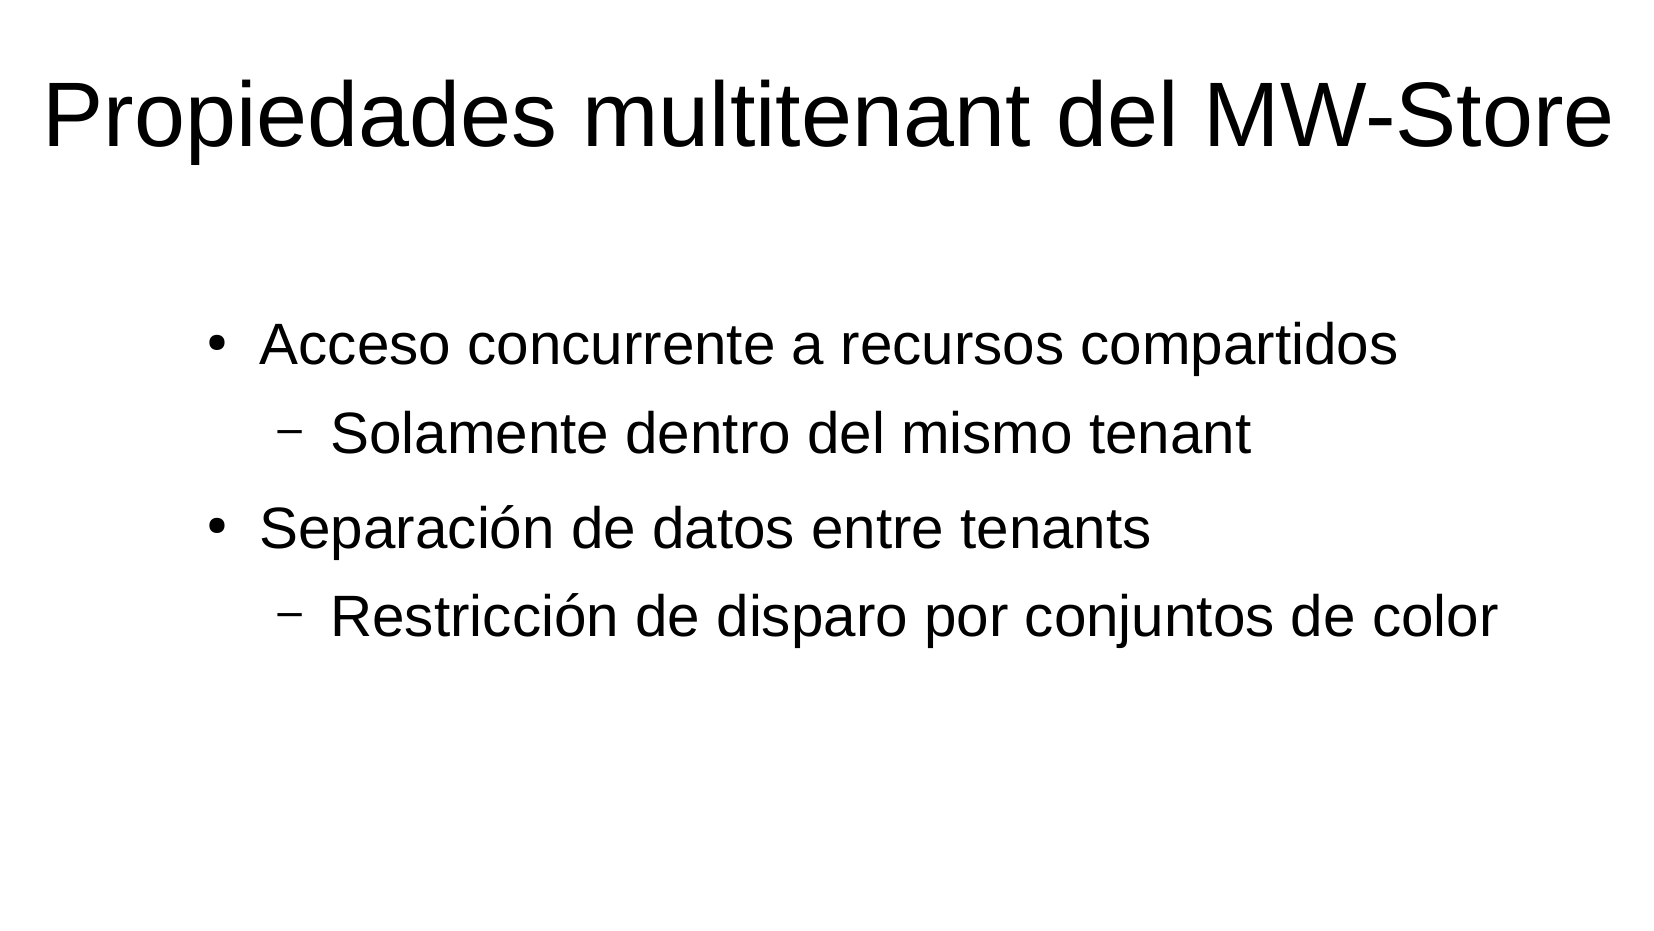

# Propiedades multitenant del MW-Store
Acceso concurrente a recursos compartidos
Solamente dentro del mismo tenant
Separación de datos entre tenants
Restricción de disparo por conjuntos de color